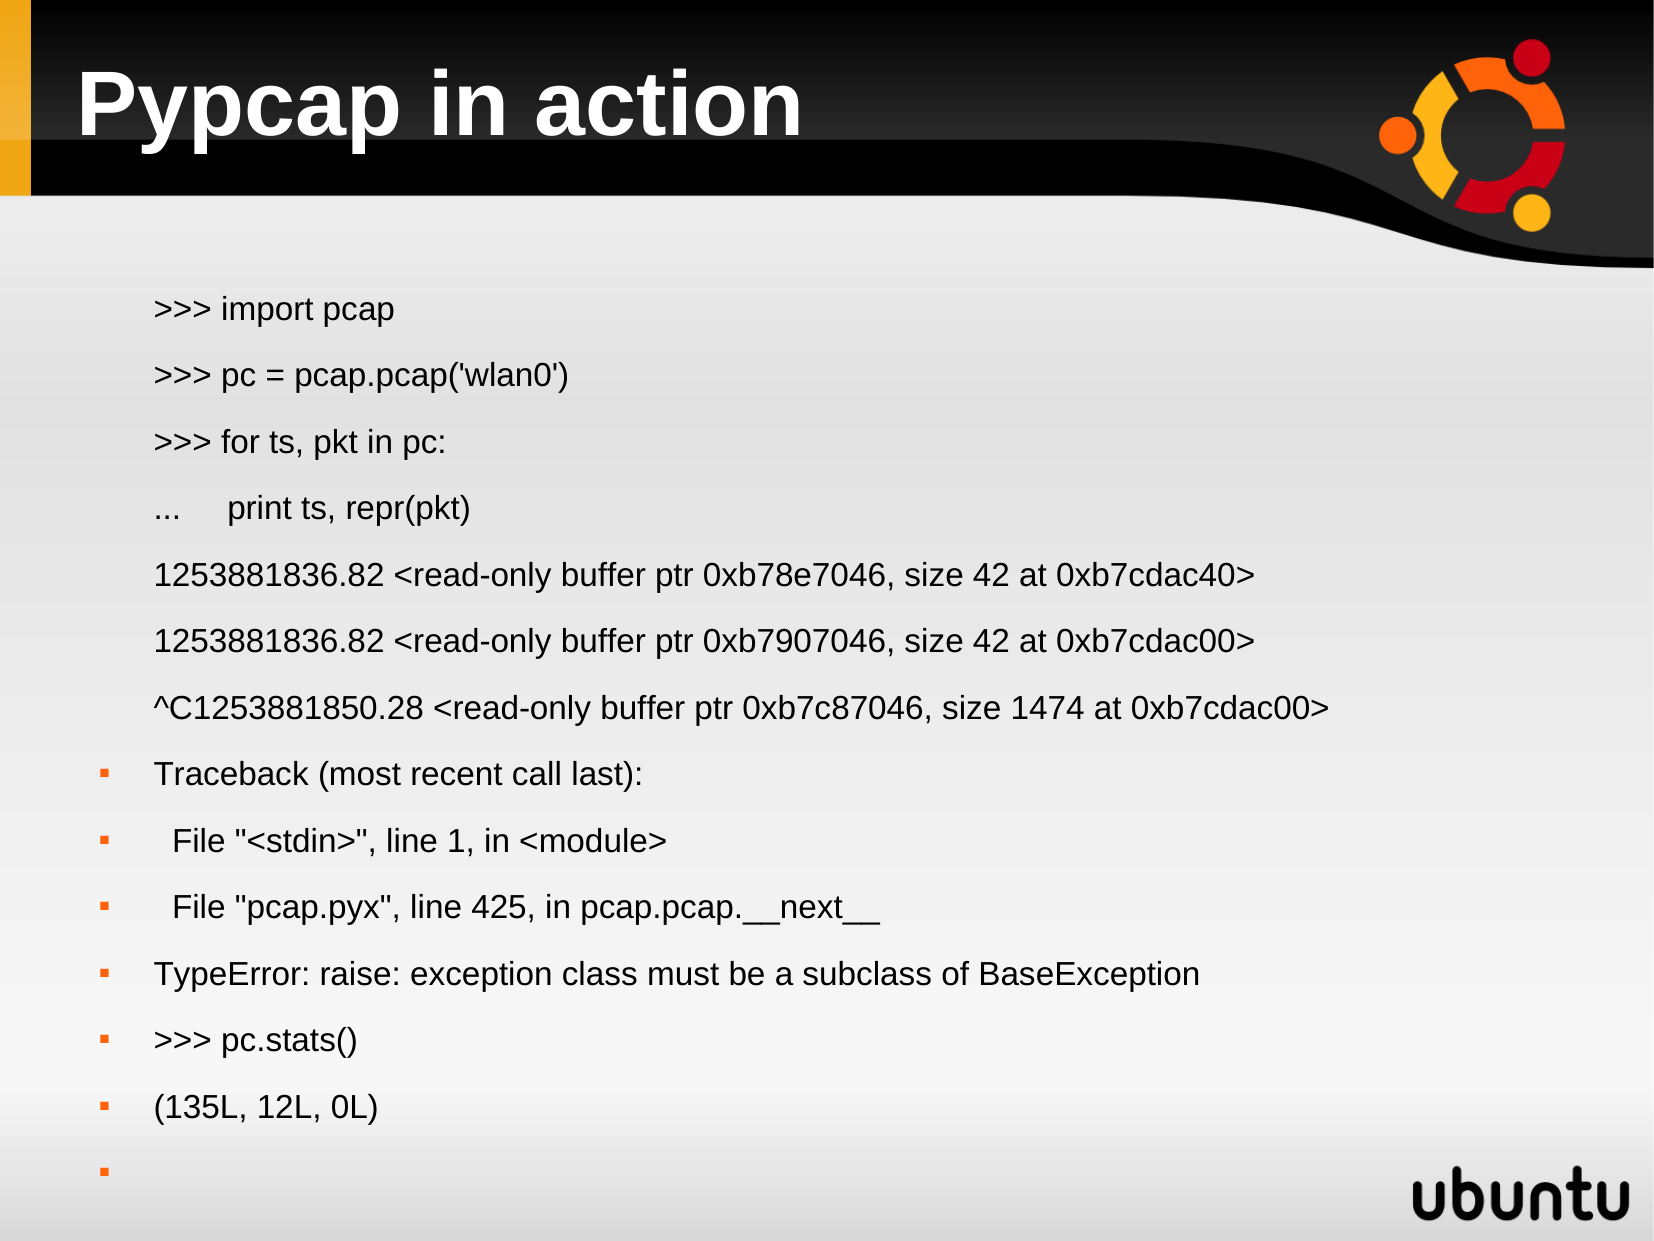

# Pypcap in action
>>> import pcap
>>> pc = pcap.pcap('wlan0')
>>> for ts, pkt in pc:
... 	print ts, repr(pkt)
1253881836.82 <read-only buffer ptr 0xb78e7046, size 42 at 0xb7cdac40>
1253881836.82 <read-only buffer ptr 0xb7907046, size 42 at 0xb7cdac00>
^C1253881850.28 <read-only buffer ptr 0xb7c87046, size 1474 at 0xb7cdac00>
Traceback (most recent call last):
 File "<stdin>", line 1, in <module>
 File "pcap.pyx", line 425, in pcap.pcap.__next__
TypeError: raise: exception class must be a subclass of BaseException
>>> pc.stats()
(135L, 12L, 0L)